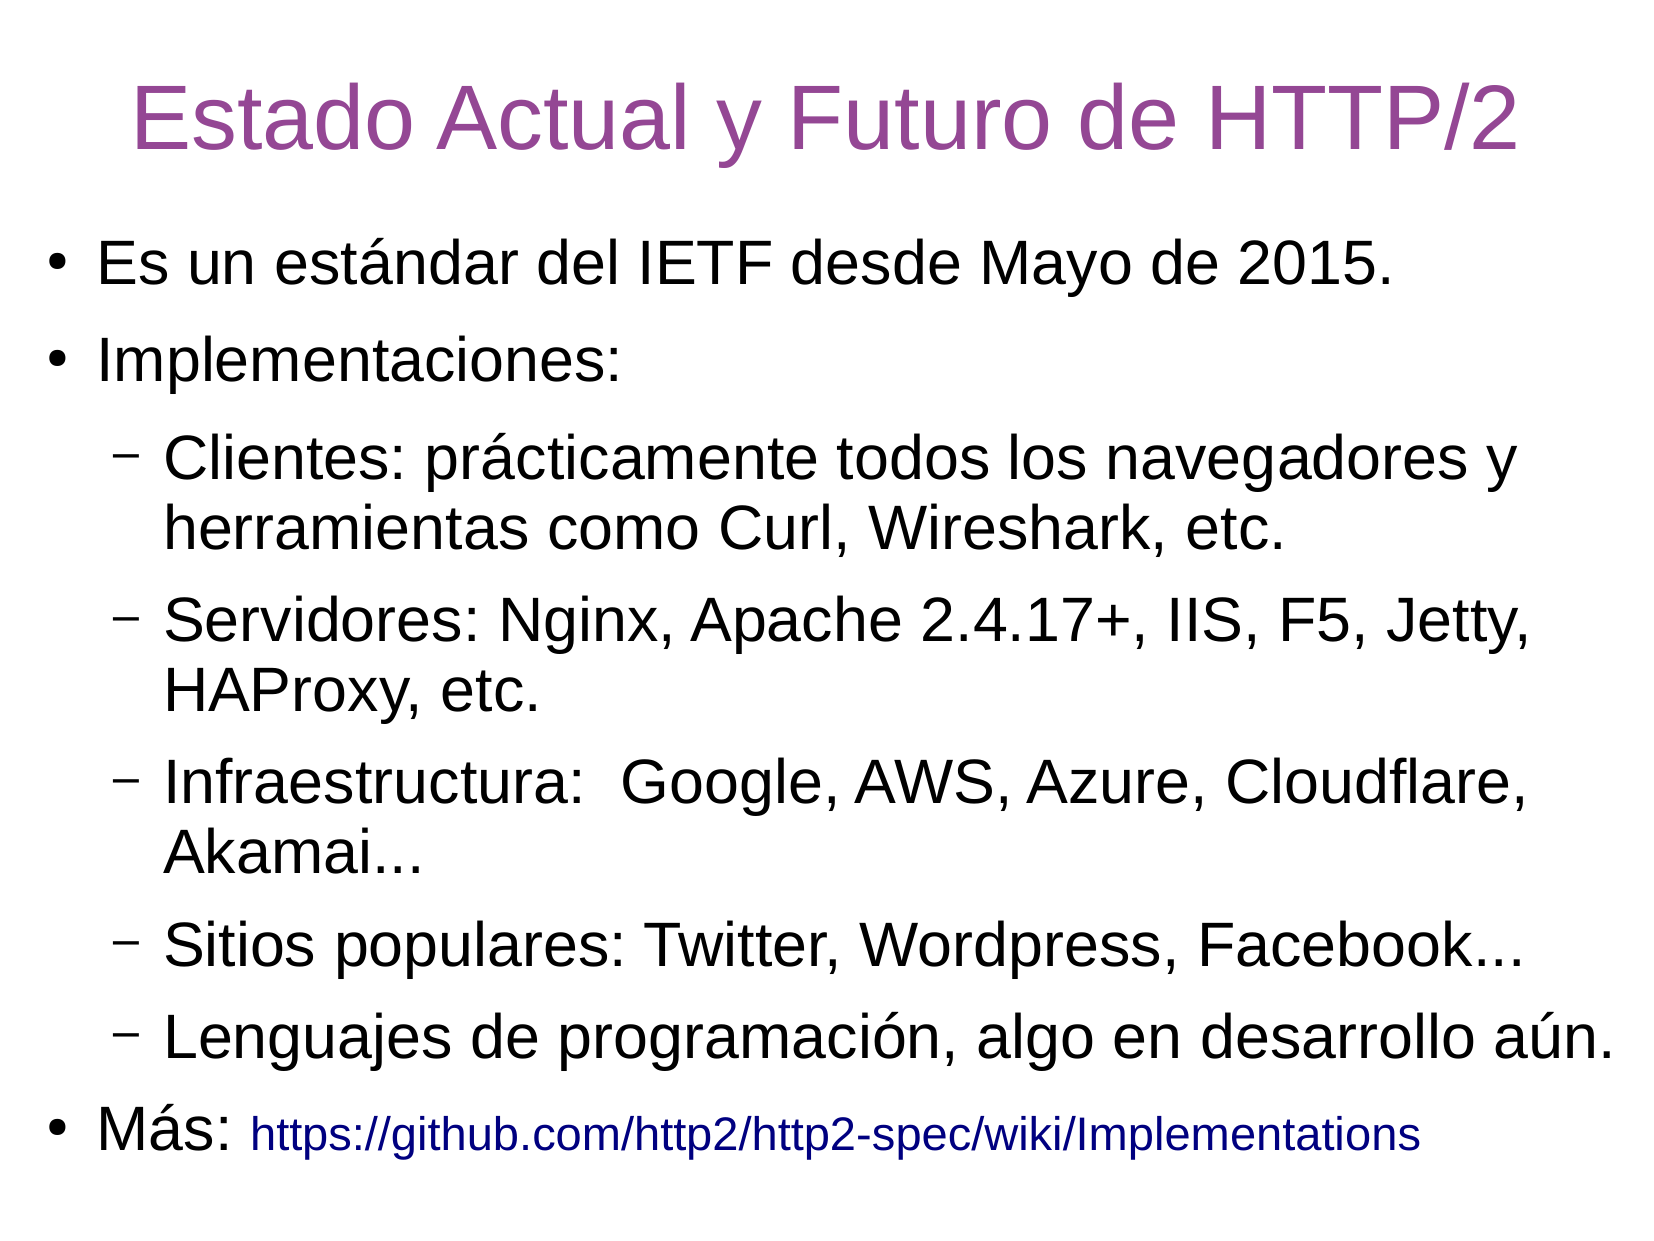

# Estado Actual y Futuro de HTTP/2
Es un estándar del IETF desde Mayo de 2015.
Implementaciones:
Clientes: prácticamente todos los navegadores y herramientas como Curl, Wireshark, etc.
Servidores: Nginx, Apache 2.4.17+, IIS, F5, Jetty, HAProxy, etc.
Infraestructura: Google, AWS, Azure, Cloudflare, Akamai...
Sitios populares: Twitter, Wordpress, Facebook...
Lenguajes de programación, algo en desarrollo aún.
Más: https://github.com/http2/http2-spec/wiki/Implementations